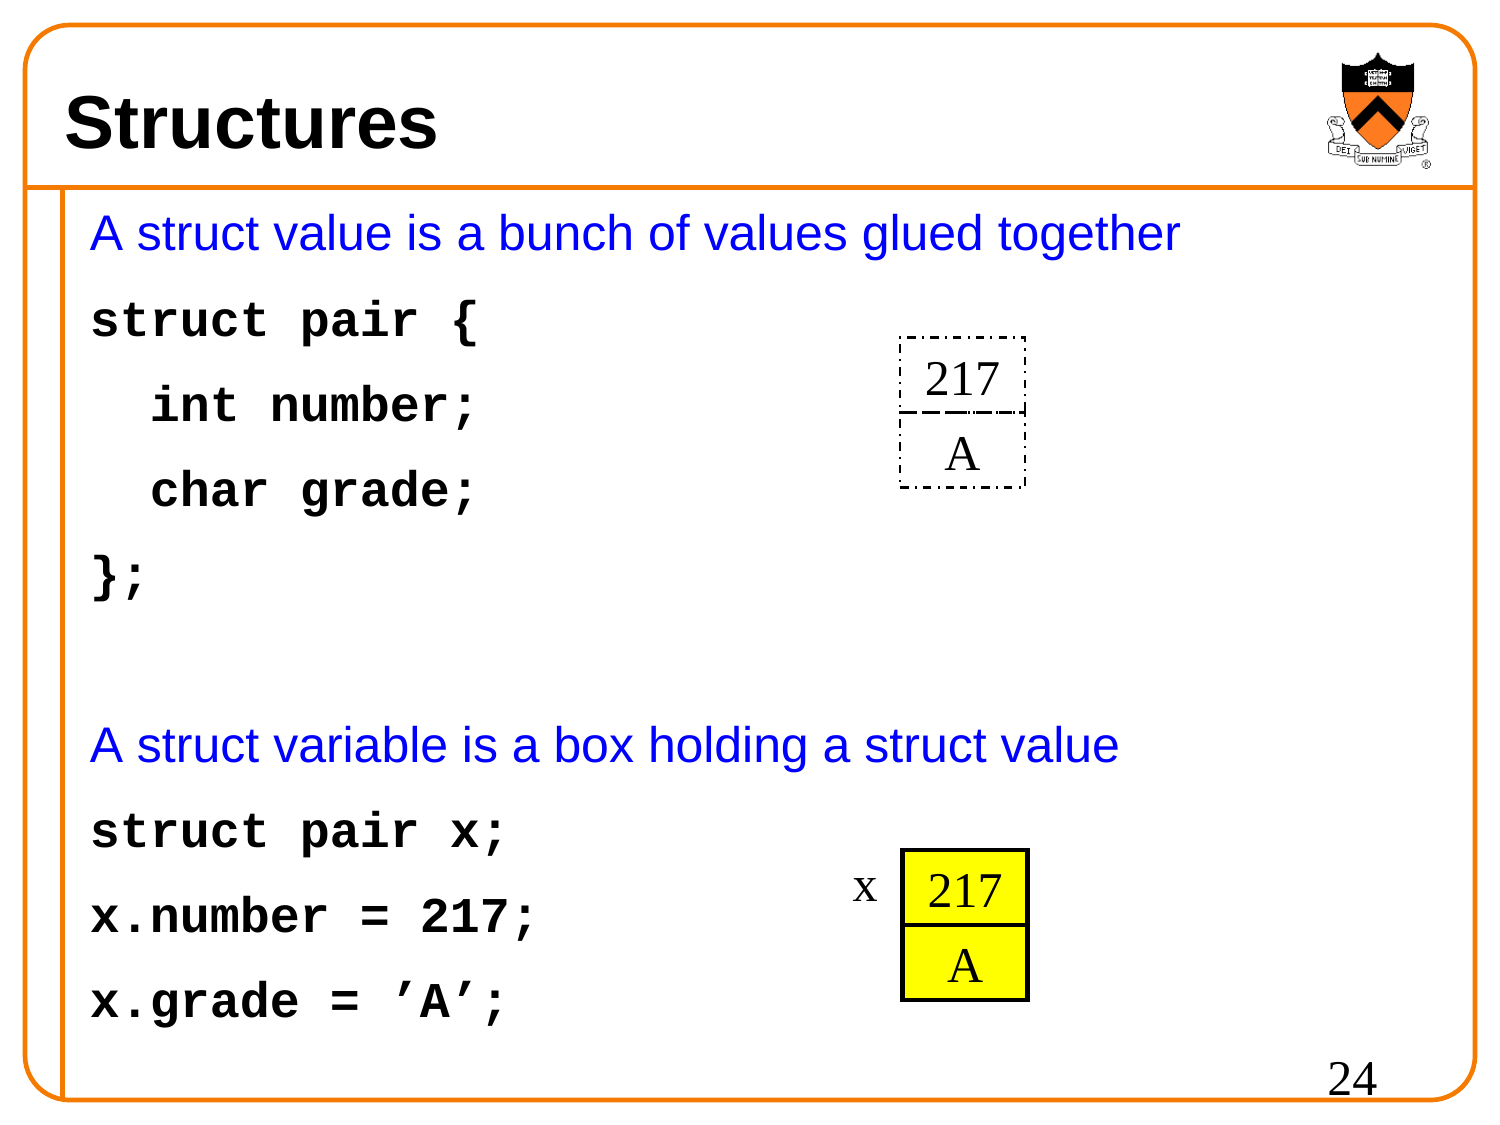

# Structures
A struct value is a bunch of values glued together
struct pair {
 int number;
 char grade;
};
A struct variable is a box holding a struct value
struct pair x;
x.number = 217;
x.grade = ’A’;
217
A
x
217
A
24